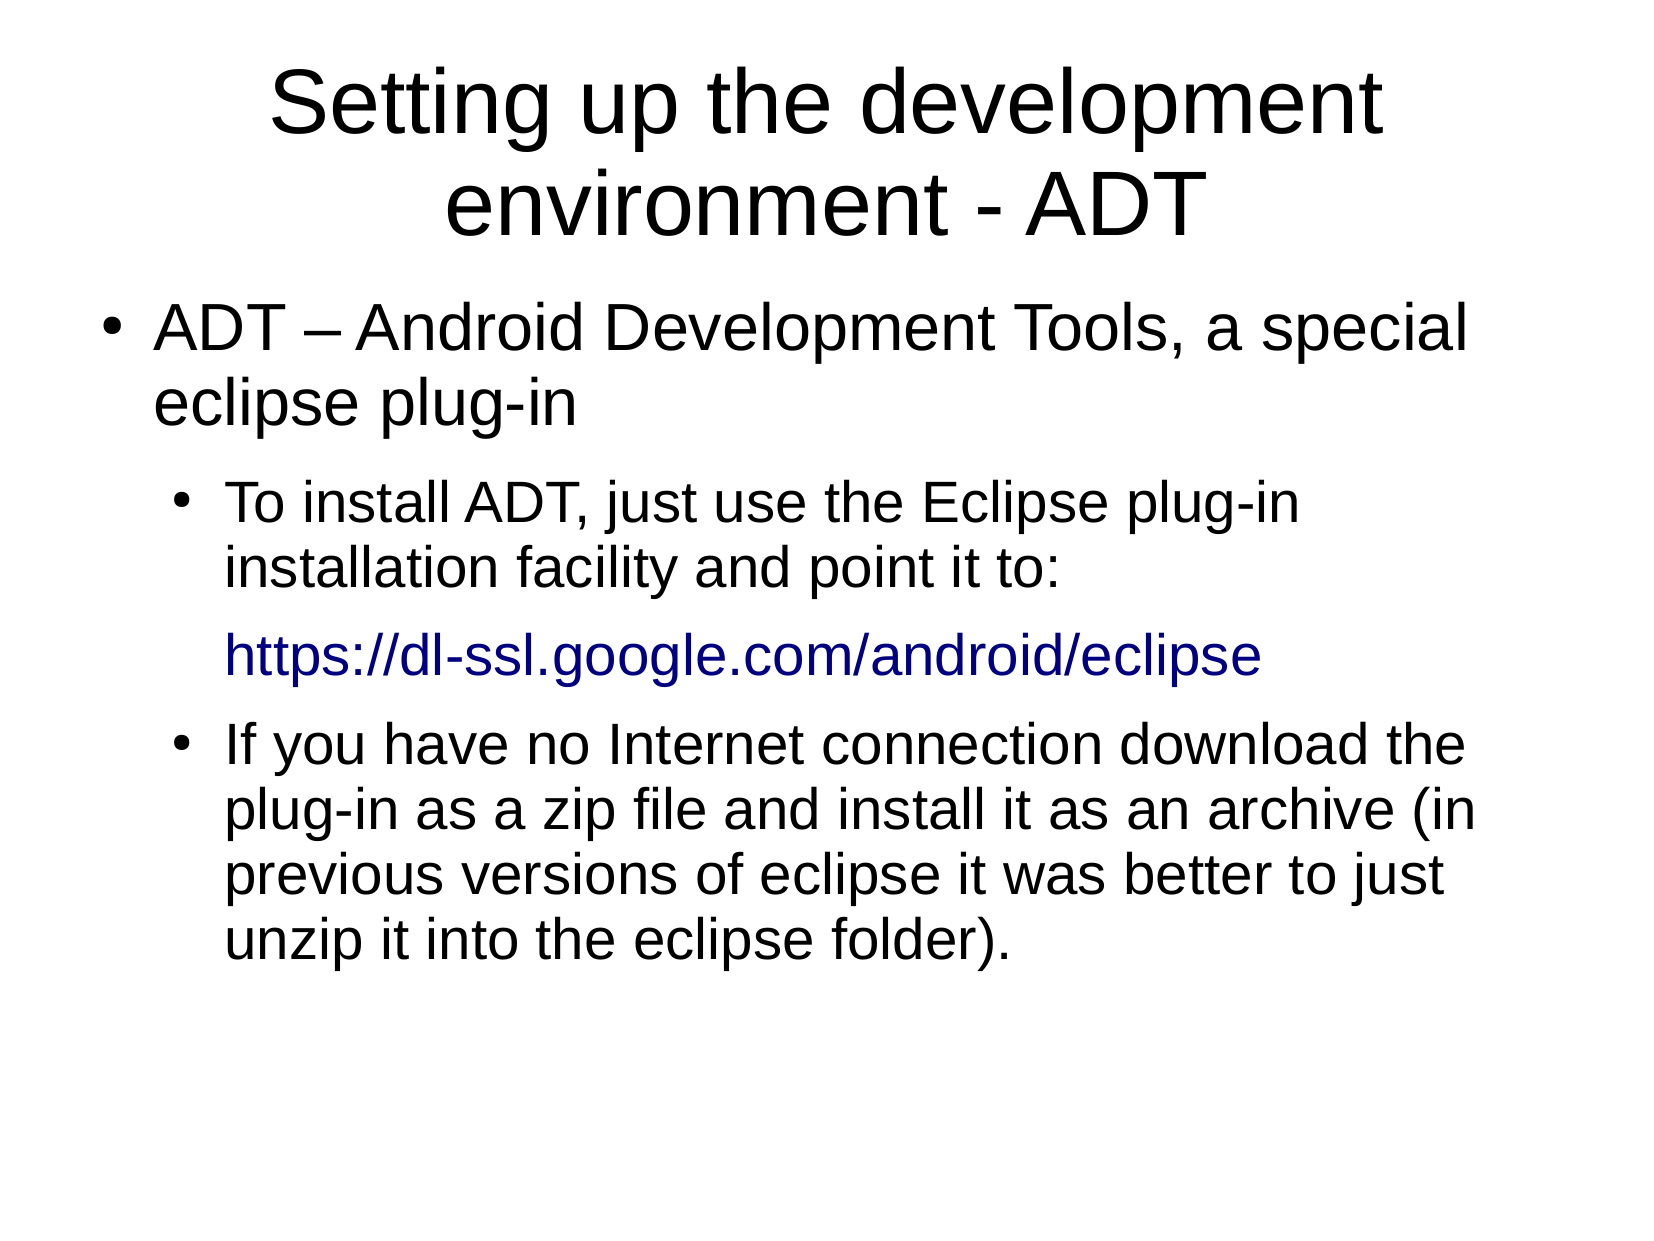

# Setting up the development environment - ADT
ADT – Android Development Tools, a special eclipse plug-in
To install ADT, just use the Eclipse plug-in installation facility and point it to:
https://dl-ssl.google.com/android/eclipse
If you have no Internet connection download the plug-in as a zip file and install it as an archive (in previous versions of eclipse it was better to just unzip it into the eclipse folder).